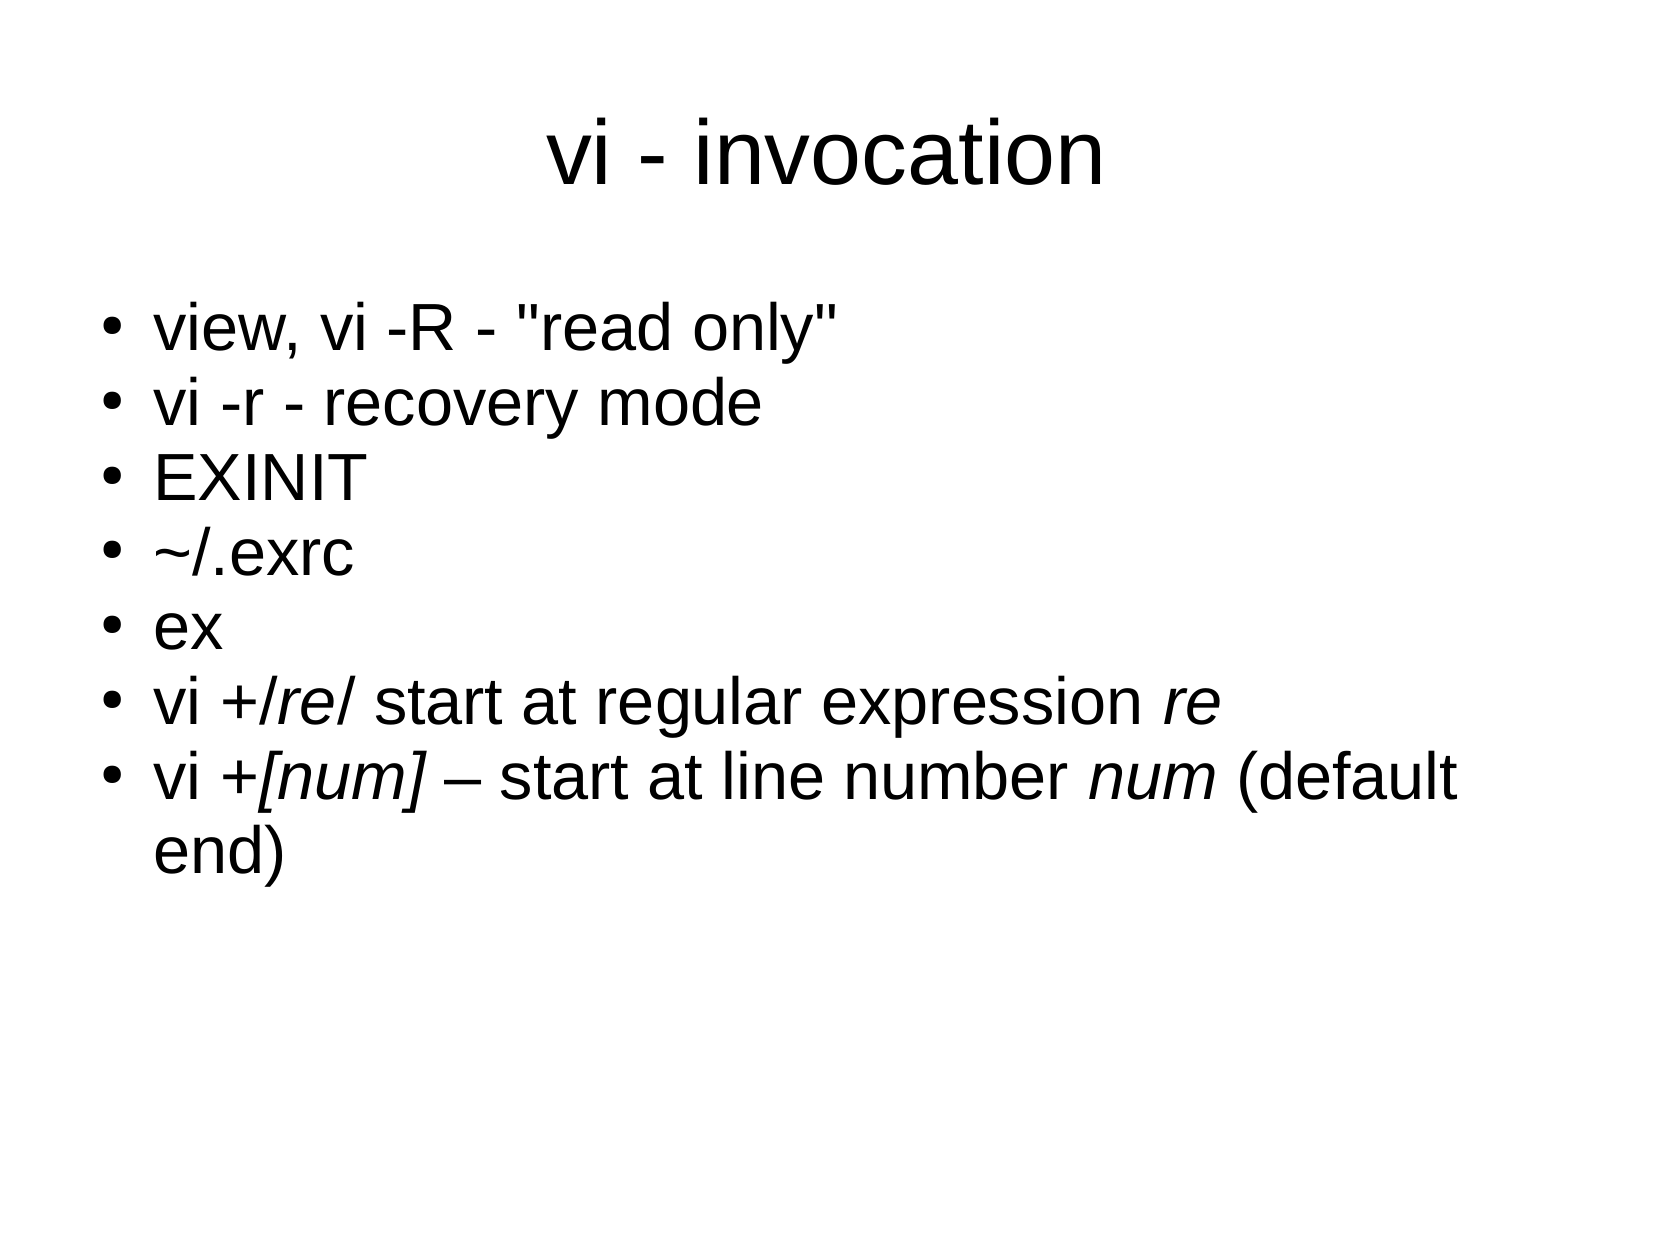

# vi - invocation
view, vi -R - "read only"
vi -r - recovery mode
EXINIT
~/.exrc
ex
vi +/re/ start at regular expression re
vi +[num] – start at line number num (default end)